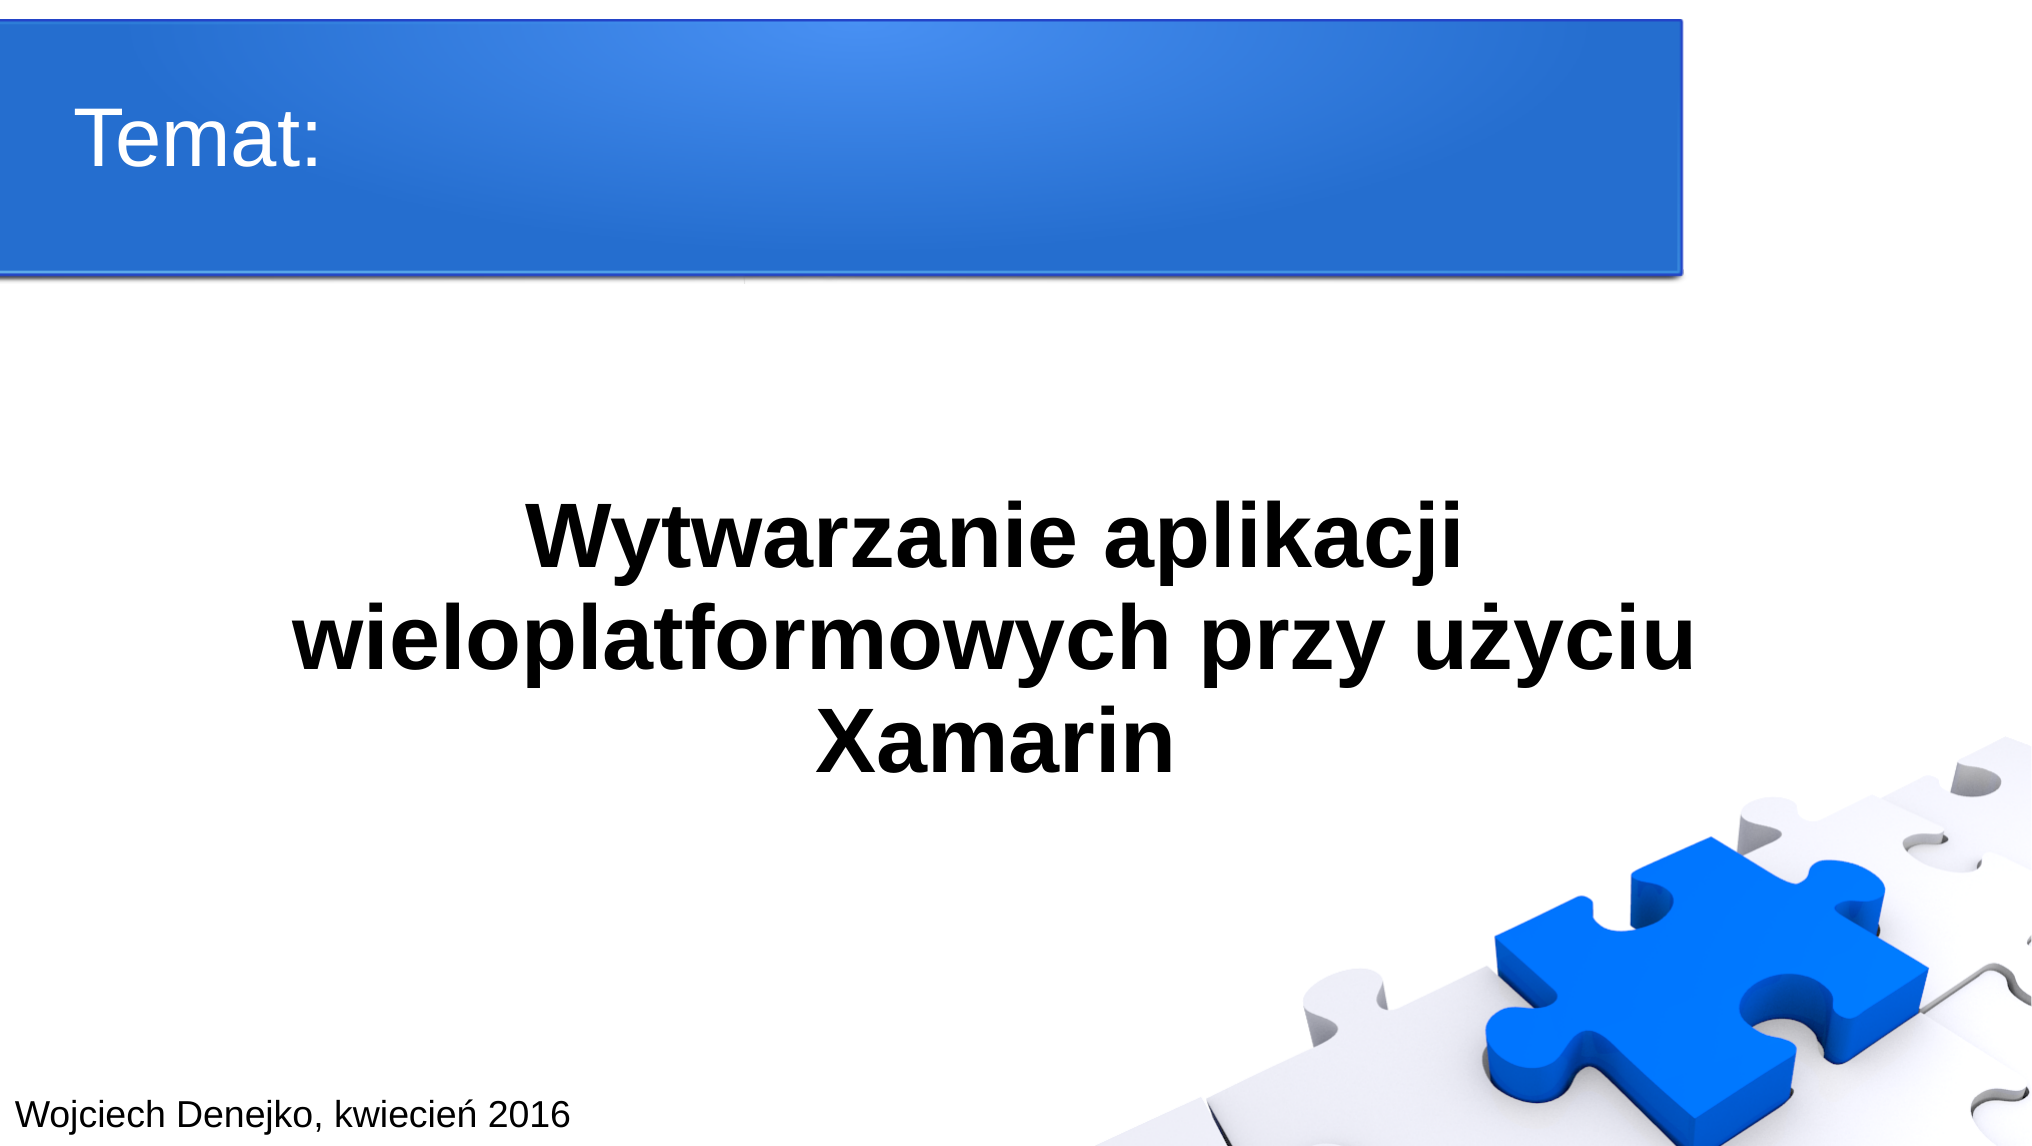

Temat:
# Clean & simple
Wytwarzanie aplikacji wieloplatformowych przy użyciu Xamarin
Wojciech Denejko, kwiecień 2016